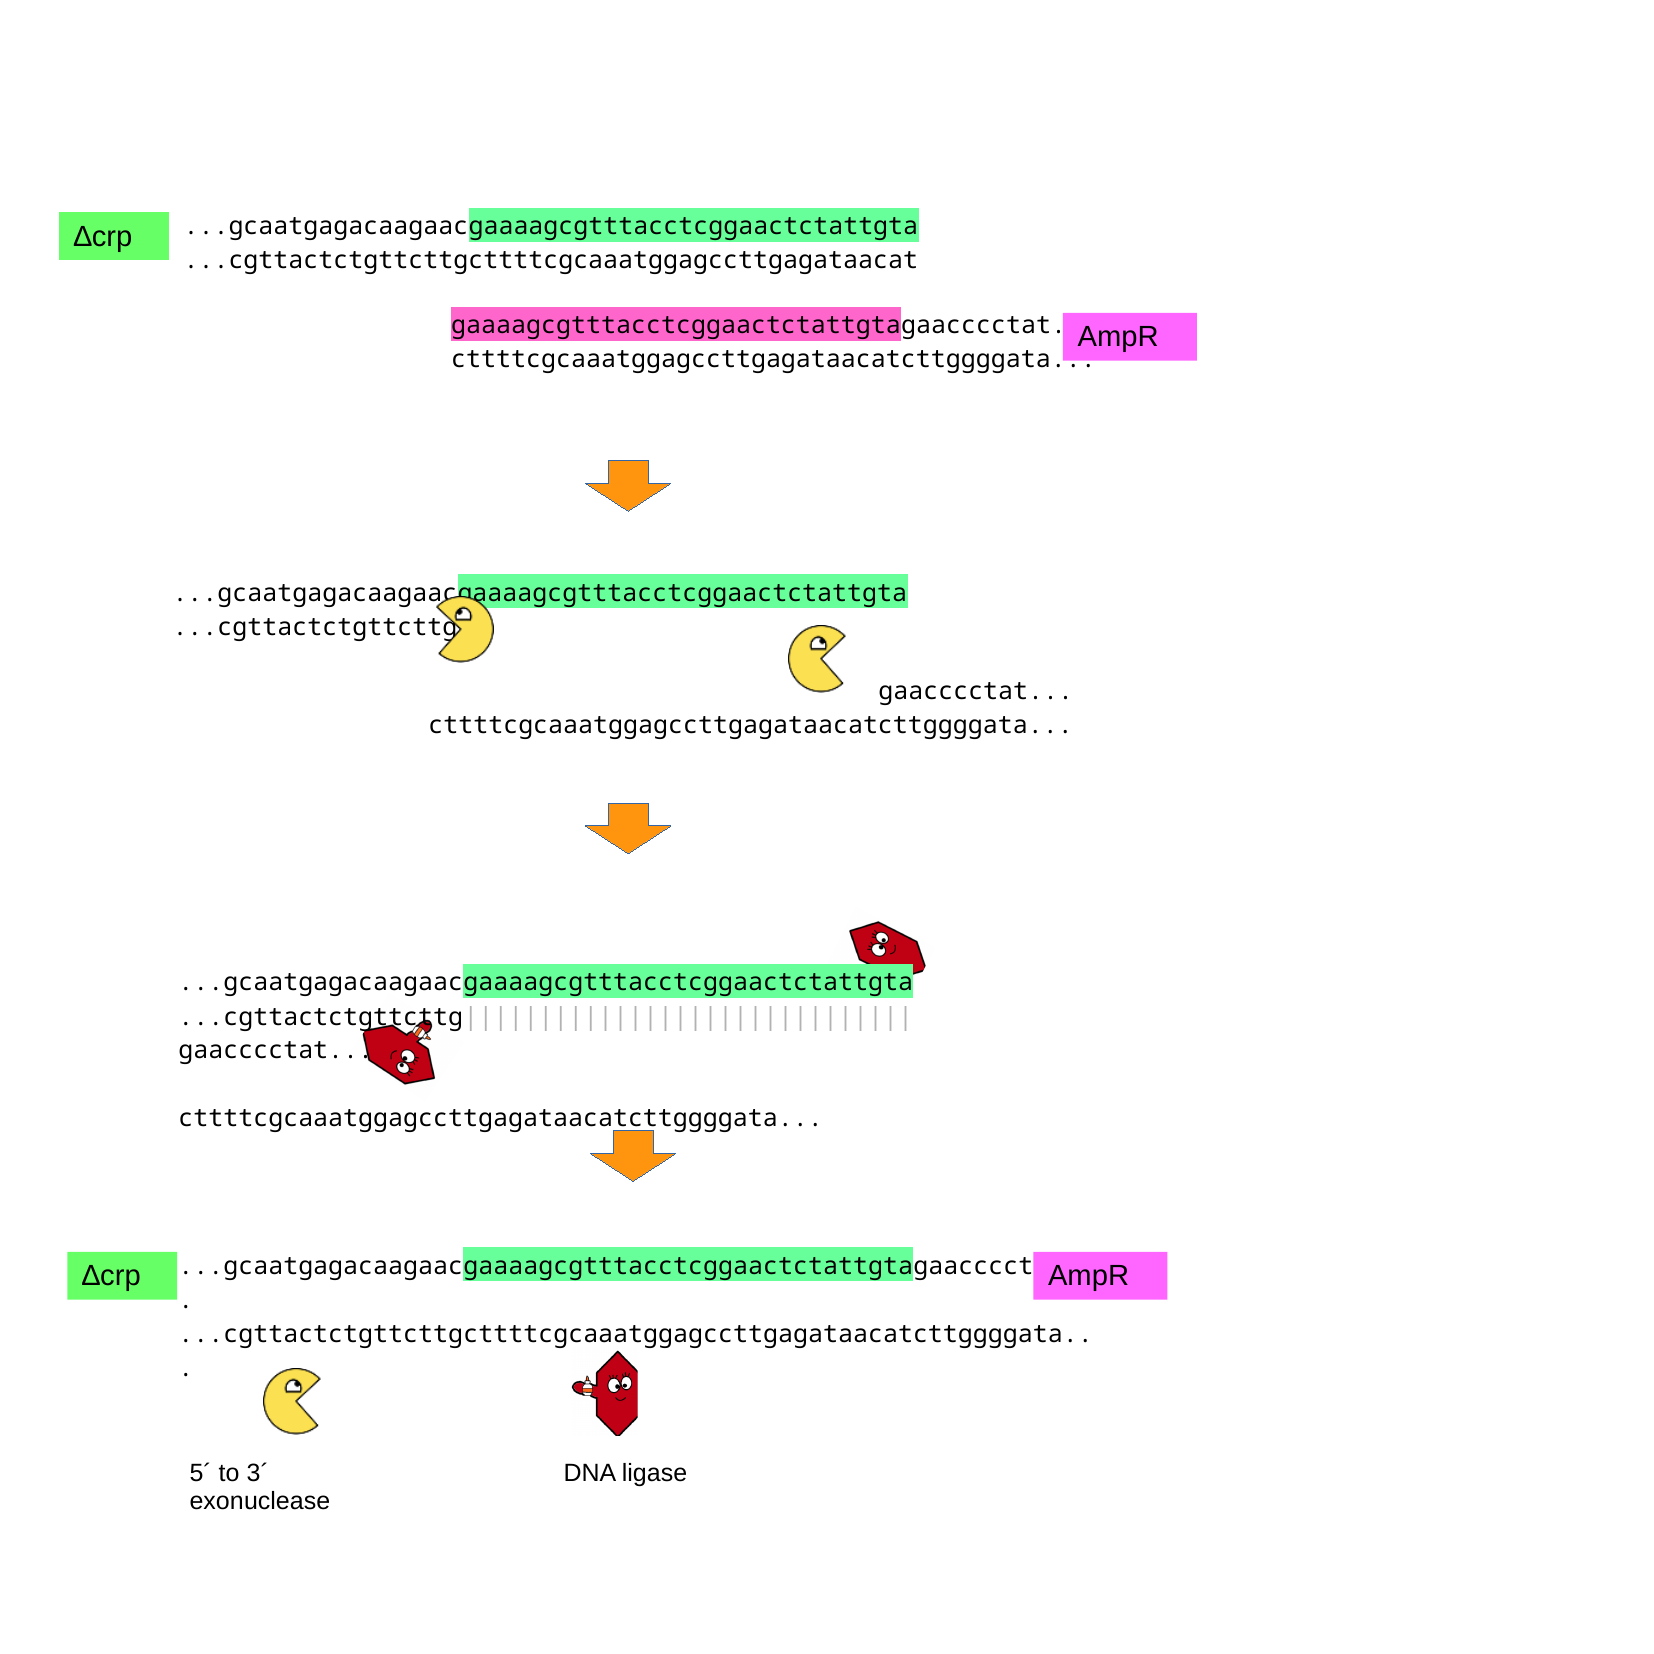

...gcaatgagacaagaacgaaaagcgtttacctcggaactctattgta
...cgttactctgttcttgcttttcgcaaatggagccttgagataacat
∆crp
gaaaagcgtttacctcggaactctattgtagaacccctat...
cttttcgcaaatggagccttgagataacatcttggggata...
AmpR
...gcaatgagacaagaacgaaaagcgtttacctcggaactctattgta
...cgttactctgttcttg
 gaacccctat...
cttttcgcaaatggagccttgagataacatcttggggata...
...gcaatgagacaagaacgaaaagcgtttacctcggaactctattgta
...cgttactctgttcttg||||||||||||||||||||||||||||||gaacccctat...
 cttttcgcaaatggagccttgagataacatcttggggata...
...gcaatgagacaagaacgaaaagcgtttacctcggaactctattgtagaacccctat...
...cgttactctgttcttgcttttcgcaaatggagccttgagataacatcttggggata...
∆crp
AmpR
5´ to 3´ exonuclease
DNA ligase